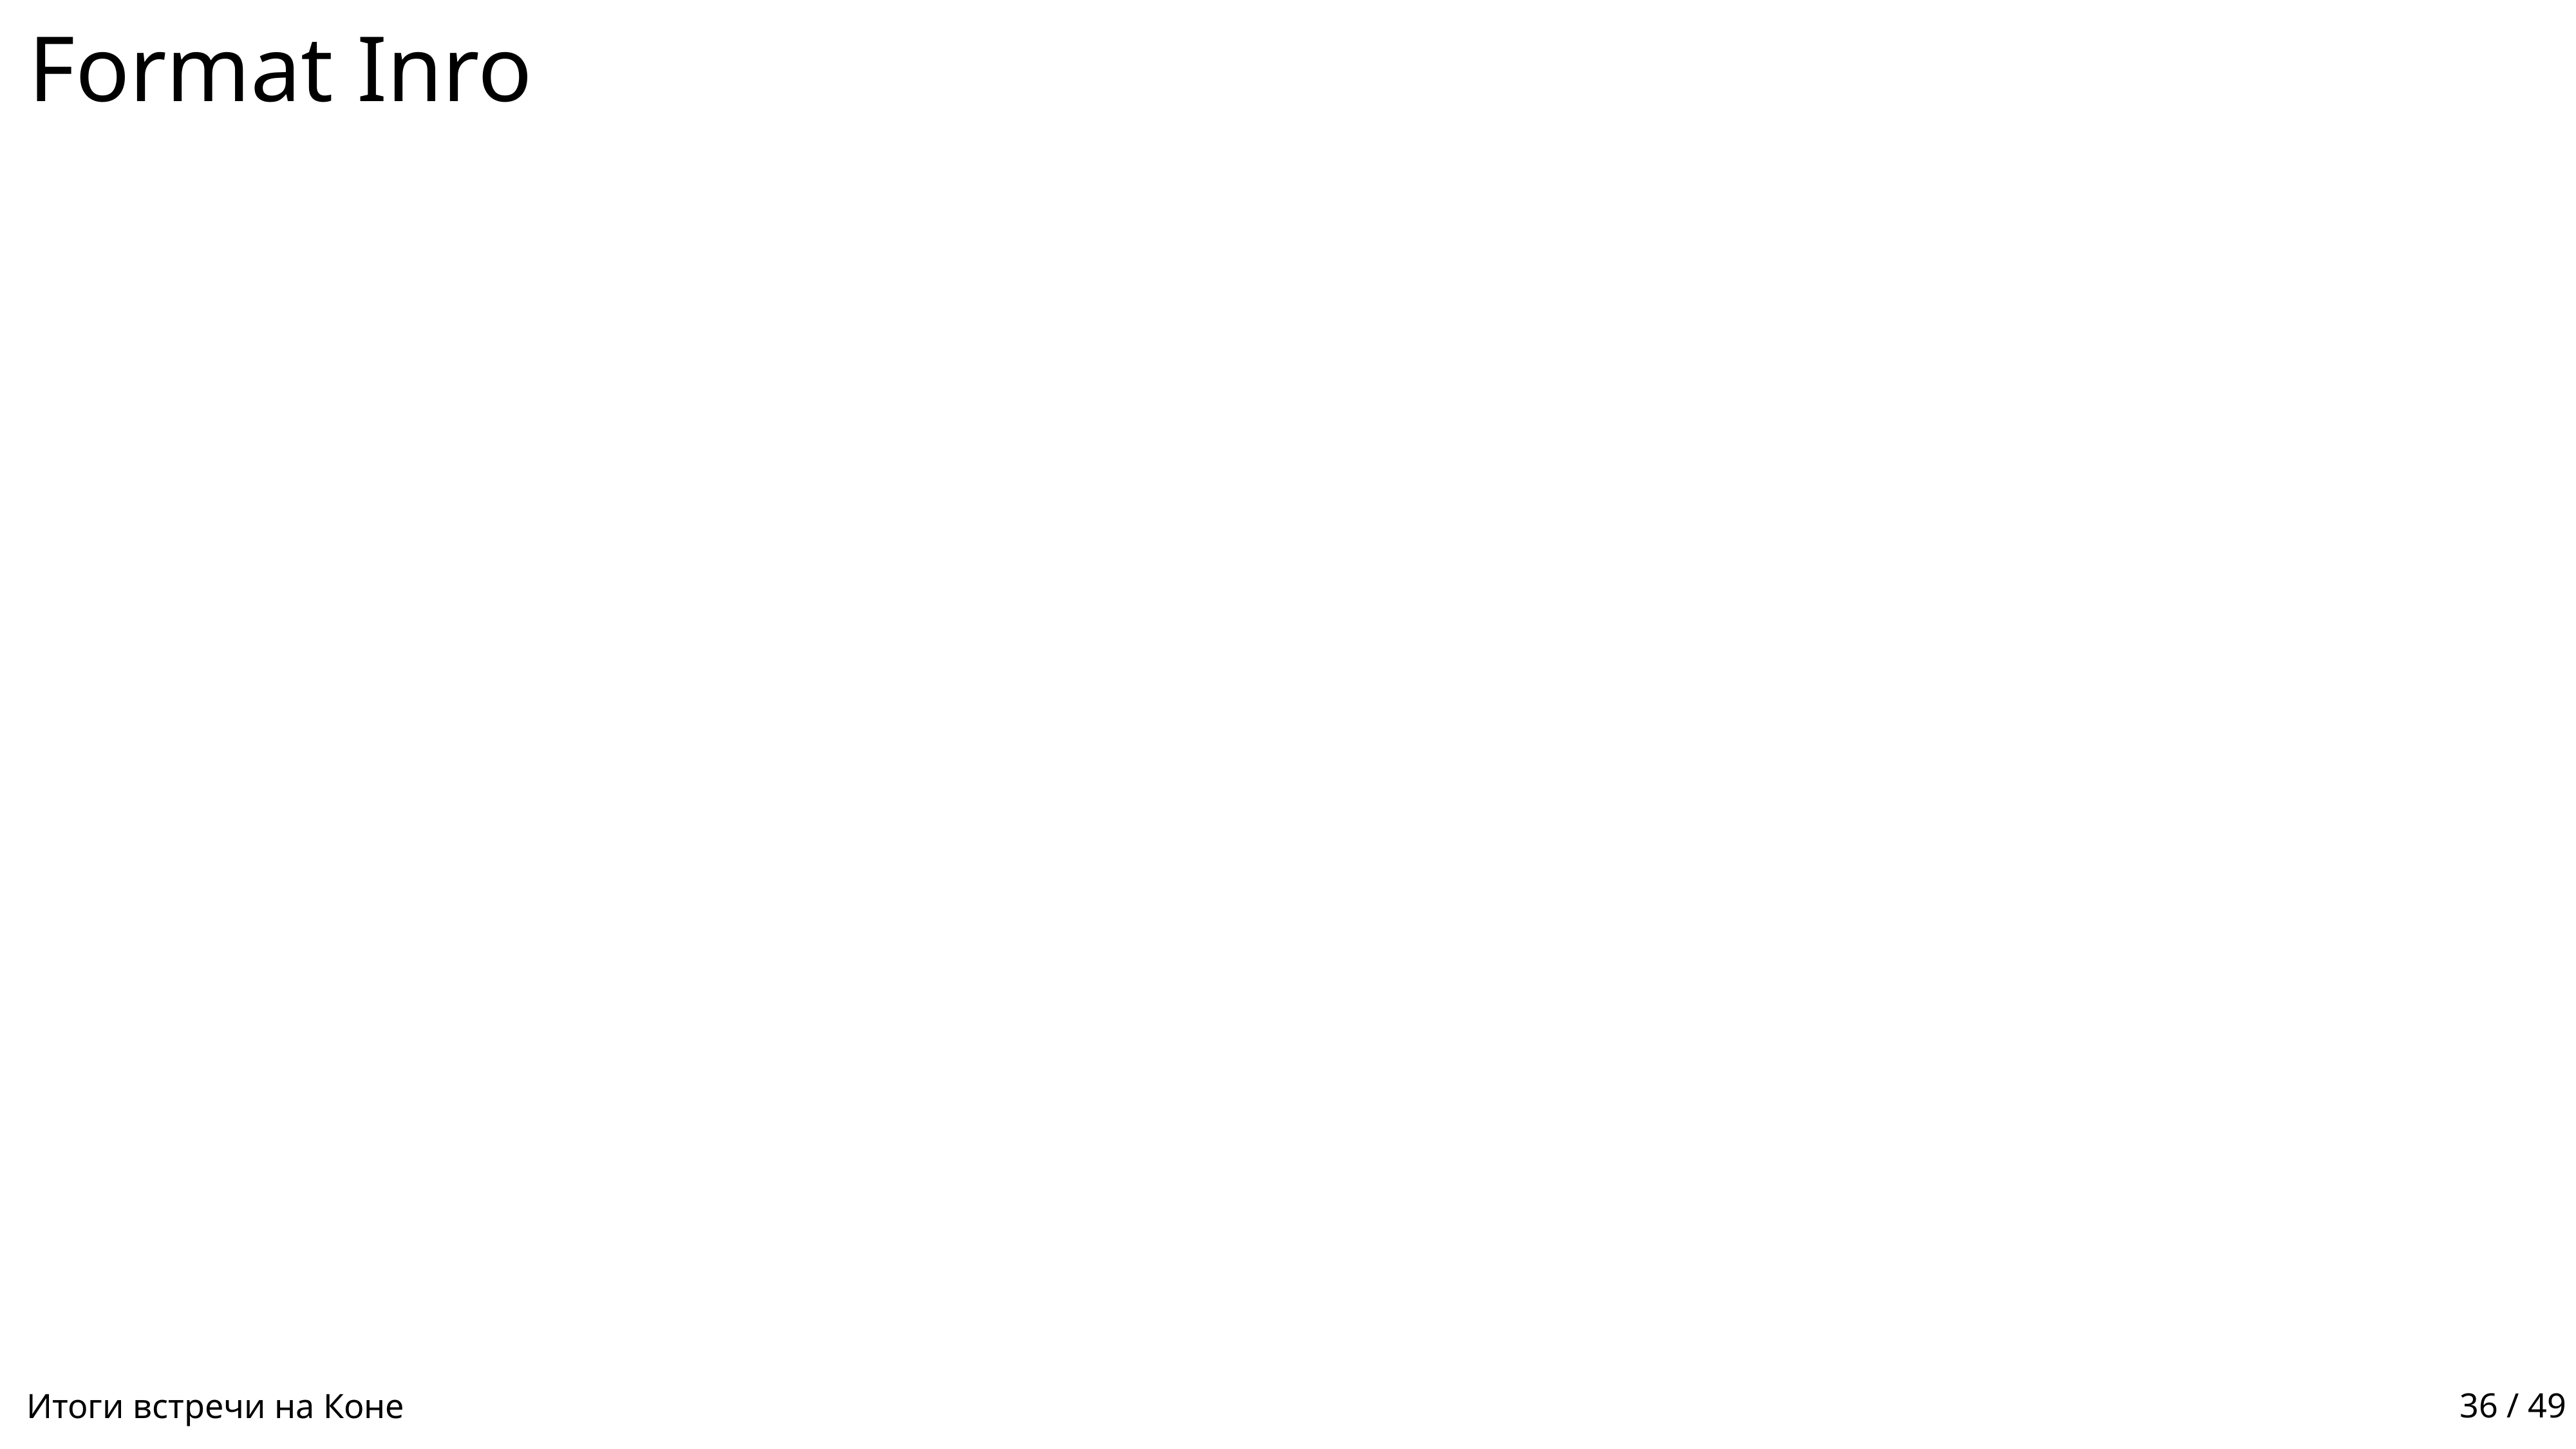

# Format Inro
Итоги встречи на Коне